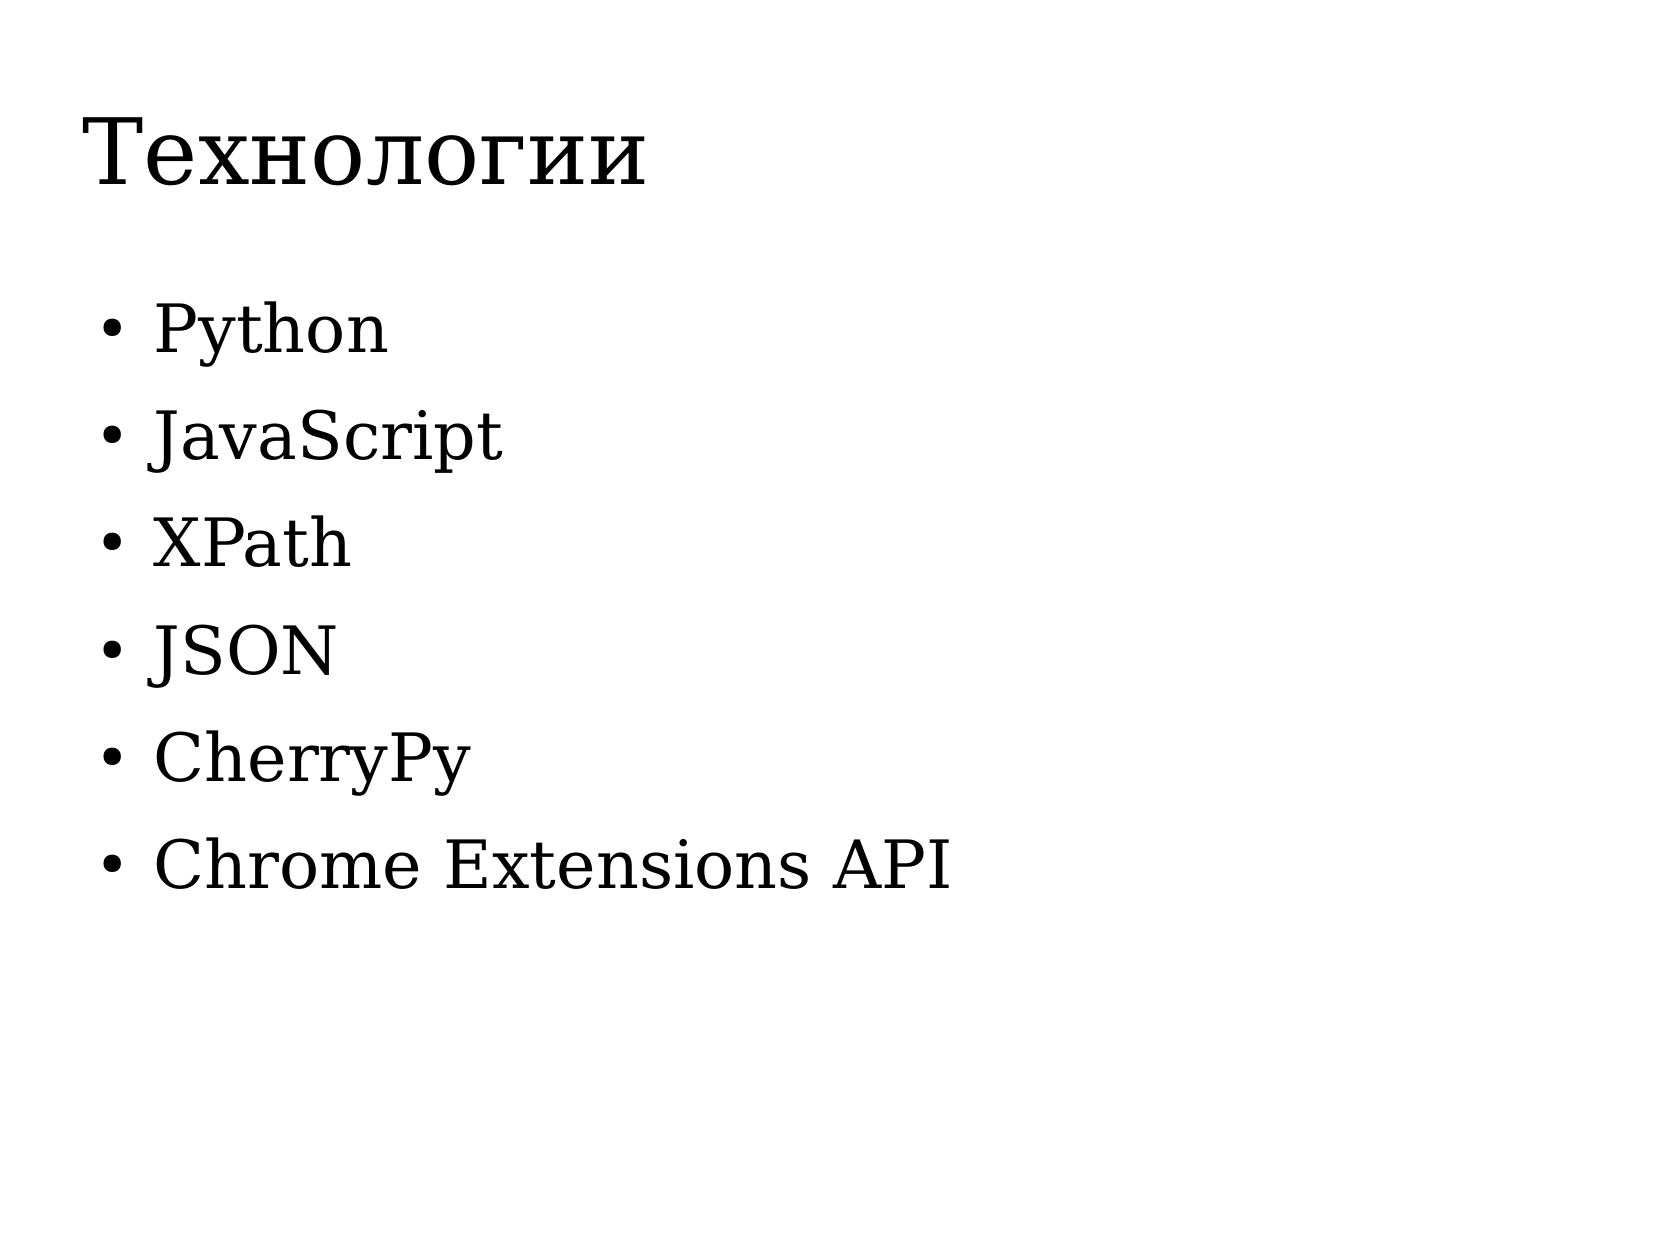

# Технологии
Python
JavaScript
XPath
JSON
CherryPy
Chrome Extensions API